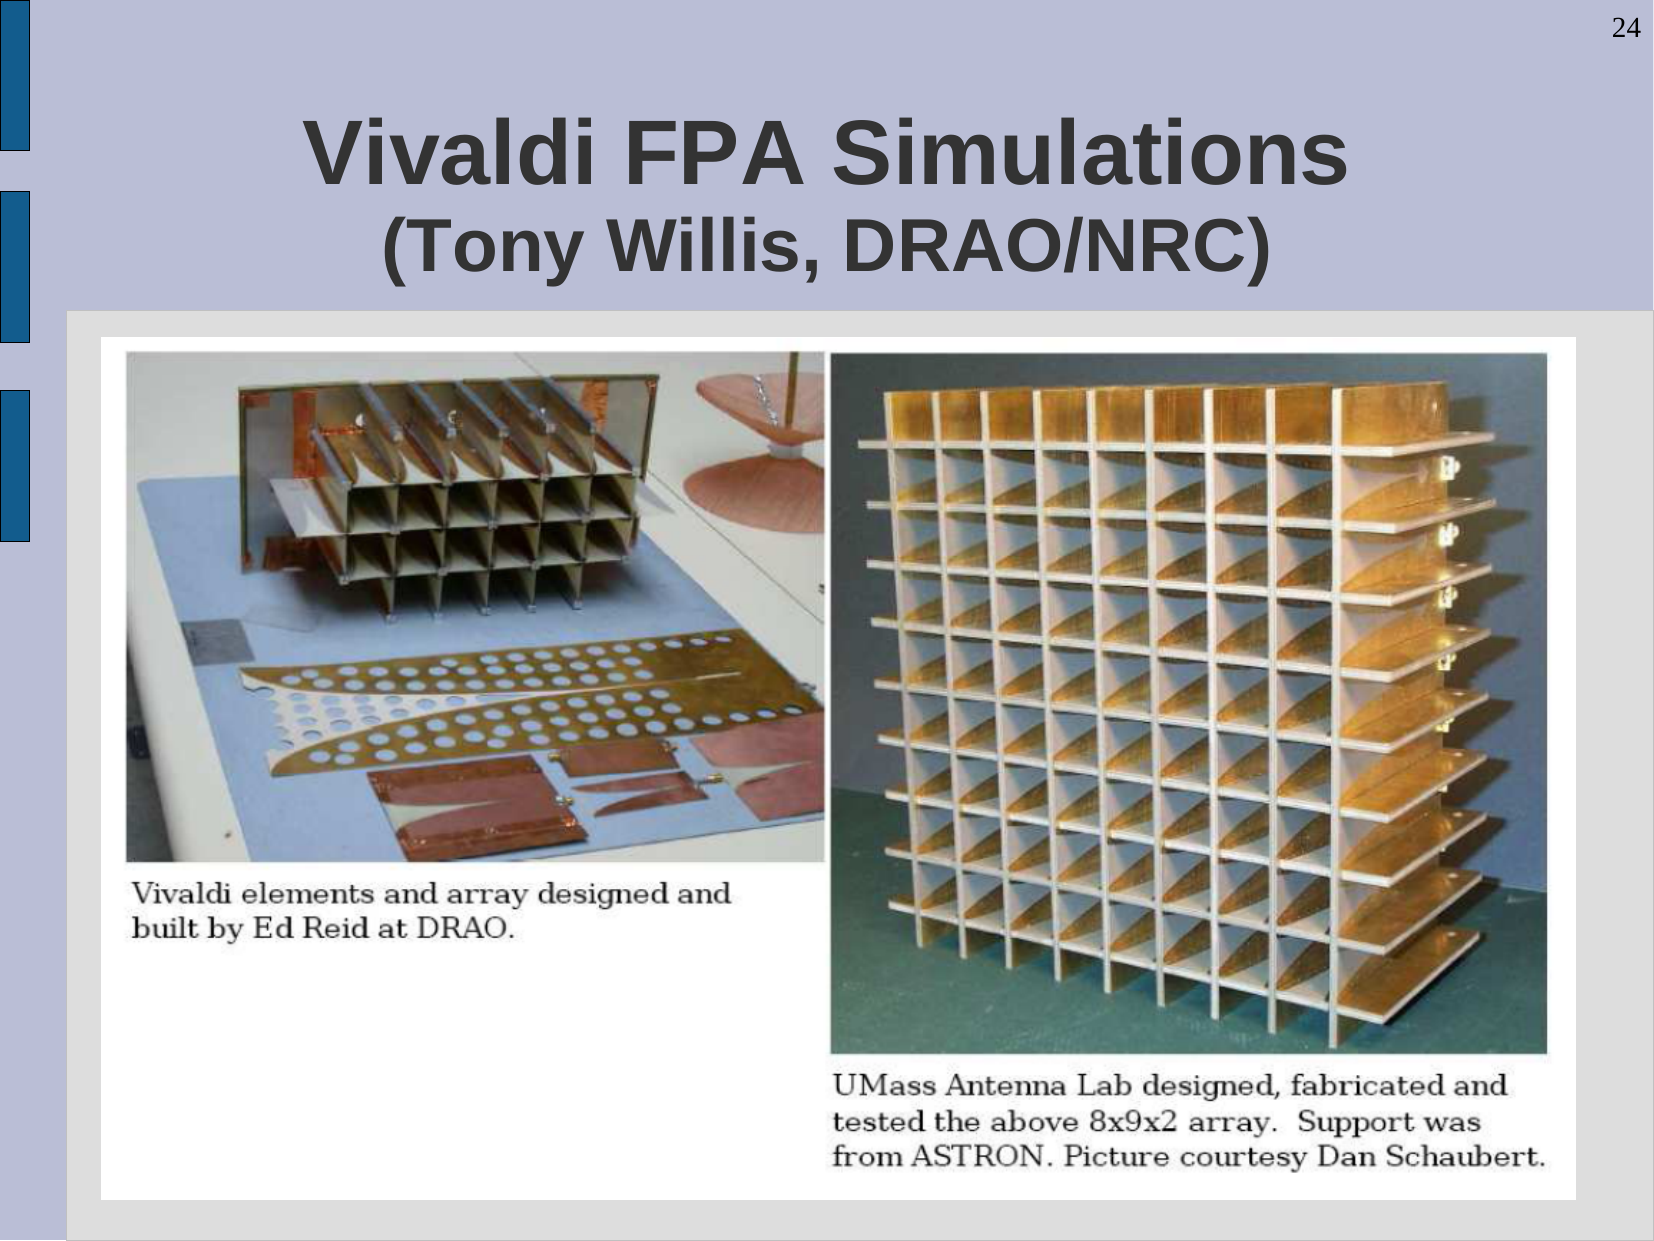

24
# Vivaldi FPA Simulations (Tony Willis, DRAO/NRC)